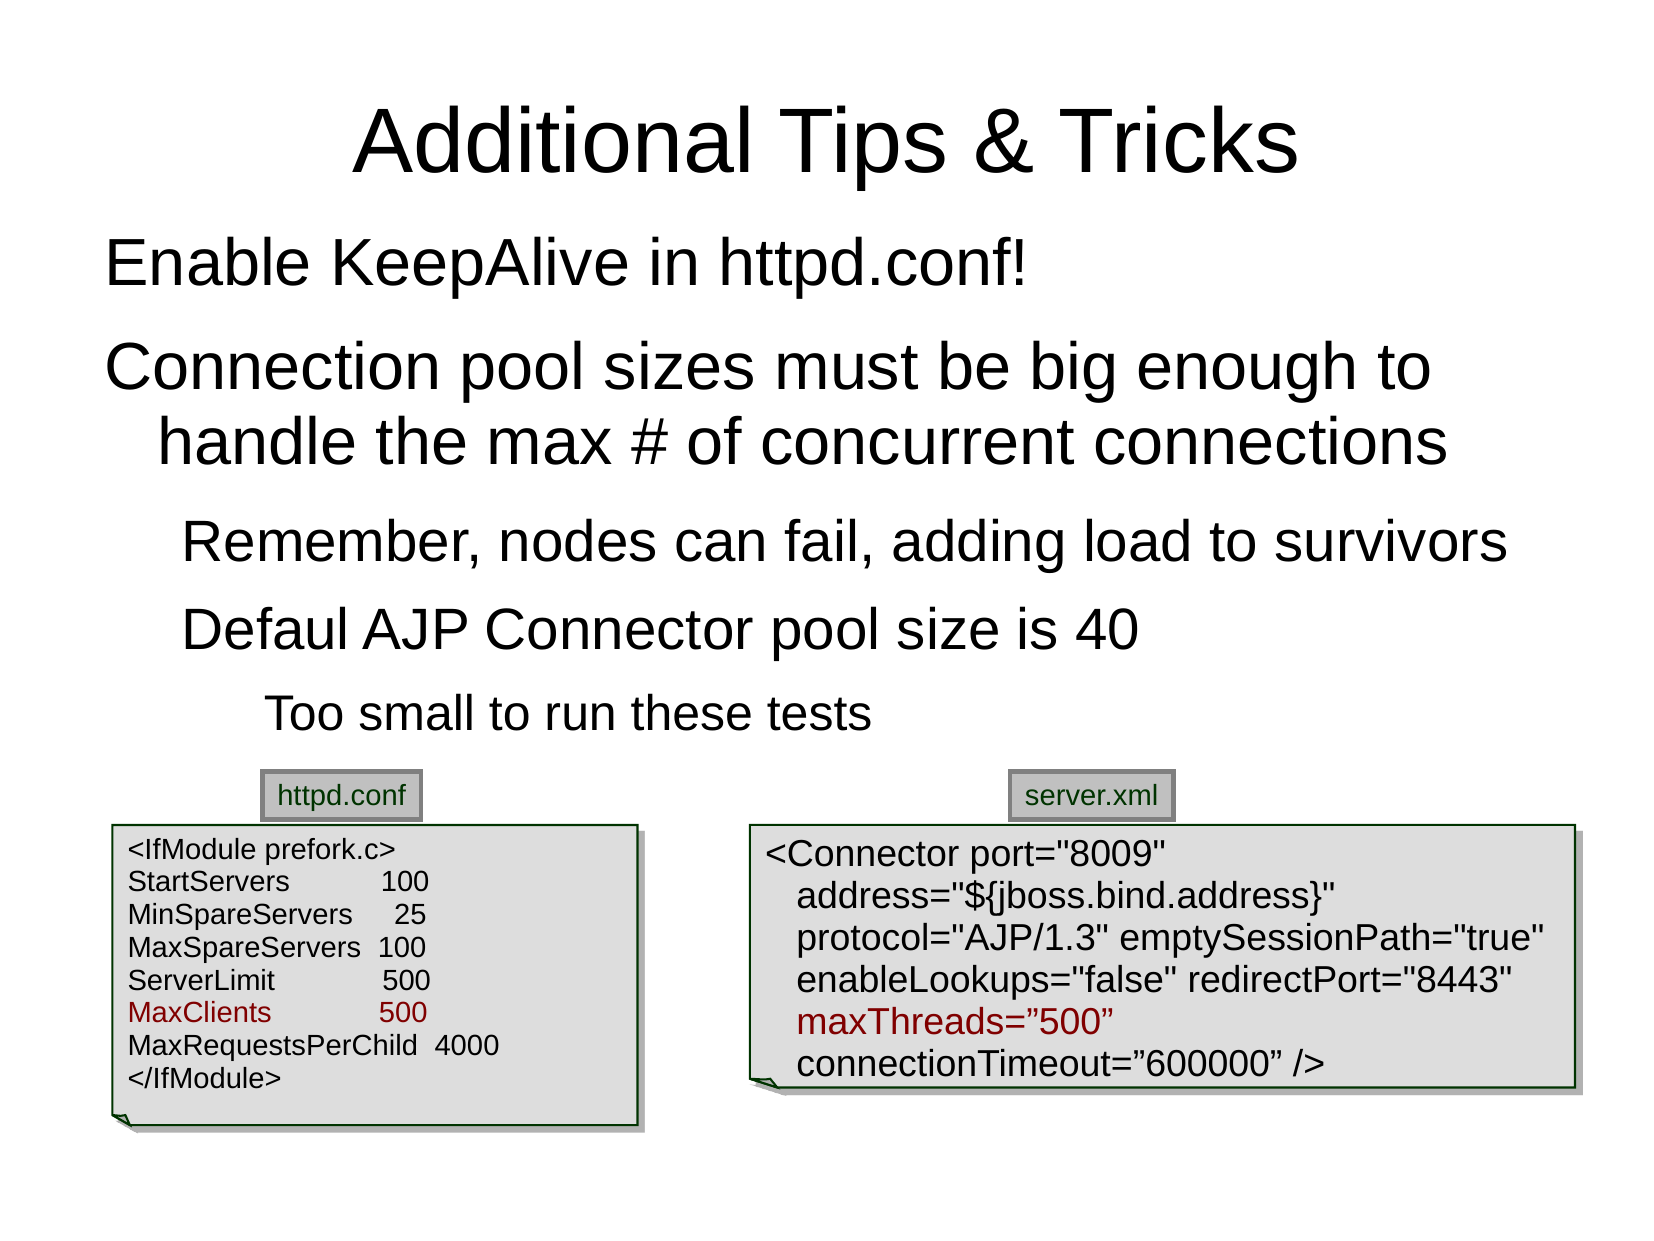

# Additional Tips & Tricks
Enable KeepAlive in httpd.conf!
Connection pool sizes must be big enough to handle the max # of concurrent connections
Remember, nodes can fail, adding load to survivors
Defaul AJP Connector pool size is 40
Too small to run these tests
httpd.conf
server.xml
<IfModule prefork.c>
StartServers 100
MinSpareServers 25
MaxSpareServers 100
ServerLimit 500
MaxClients 500
MaxRequestsPerChild 4000
</IfModule>
<Connector port="8009"
 address="${jboss.bind.address}"
 protocol="AJP/1.3" emptySessionPath="true" enableLookups="false" redirectPort="8443"
 maxThreads=”500”
 connectionTimeout=”600000” />